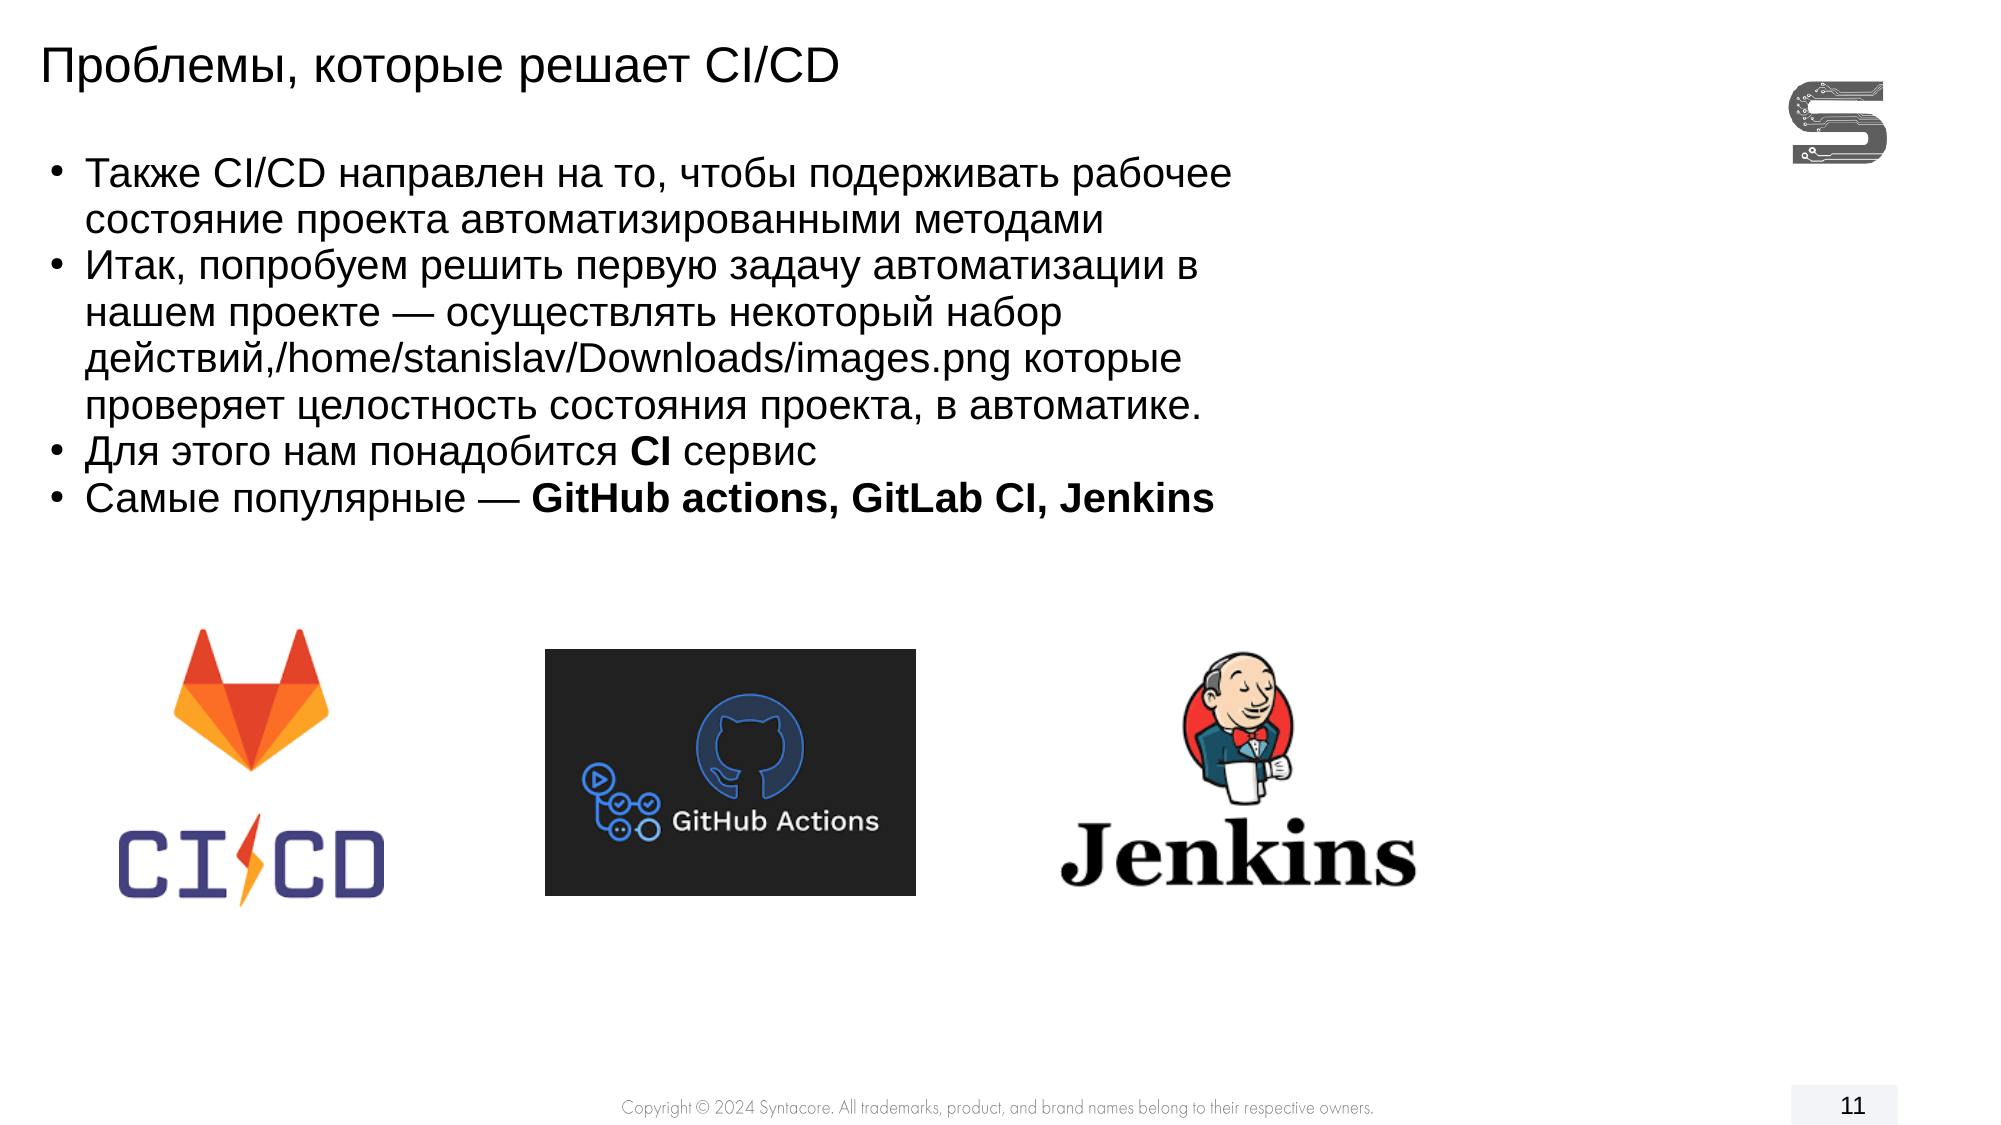

Проблемы, которые решает CI/CD
Также CI/CD направлен на то, чтобы подерживать рабочее состояние проекта автоматизированными методами
Итак, попробуем решить первую задачу автоматизации в нашем проекте — осуществлять некоторый набор действий,/home/stanislav/Downloads/images.png которые проверяет целостность состояния проекта, в автоматике.
Для этого нам понадобится CI сервис
Самые популярные — GitHub actions, GitLab CI, Jenkins